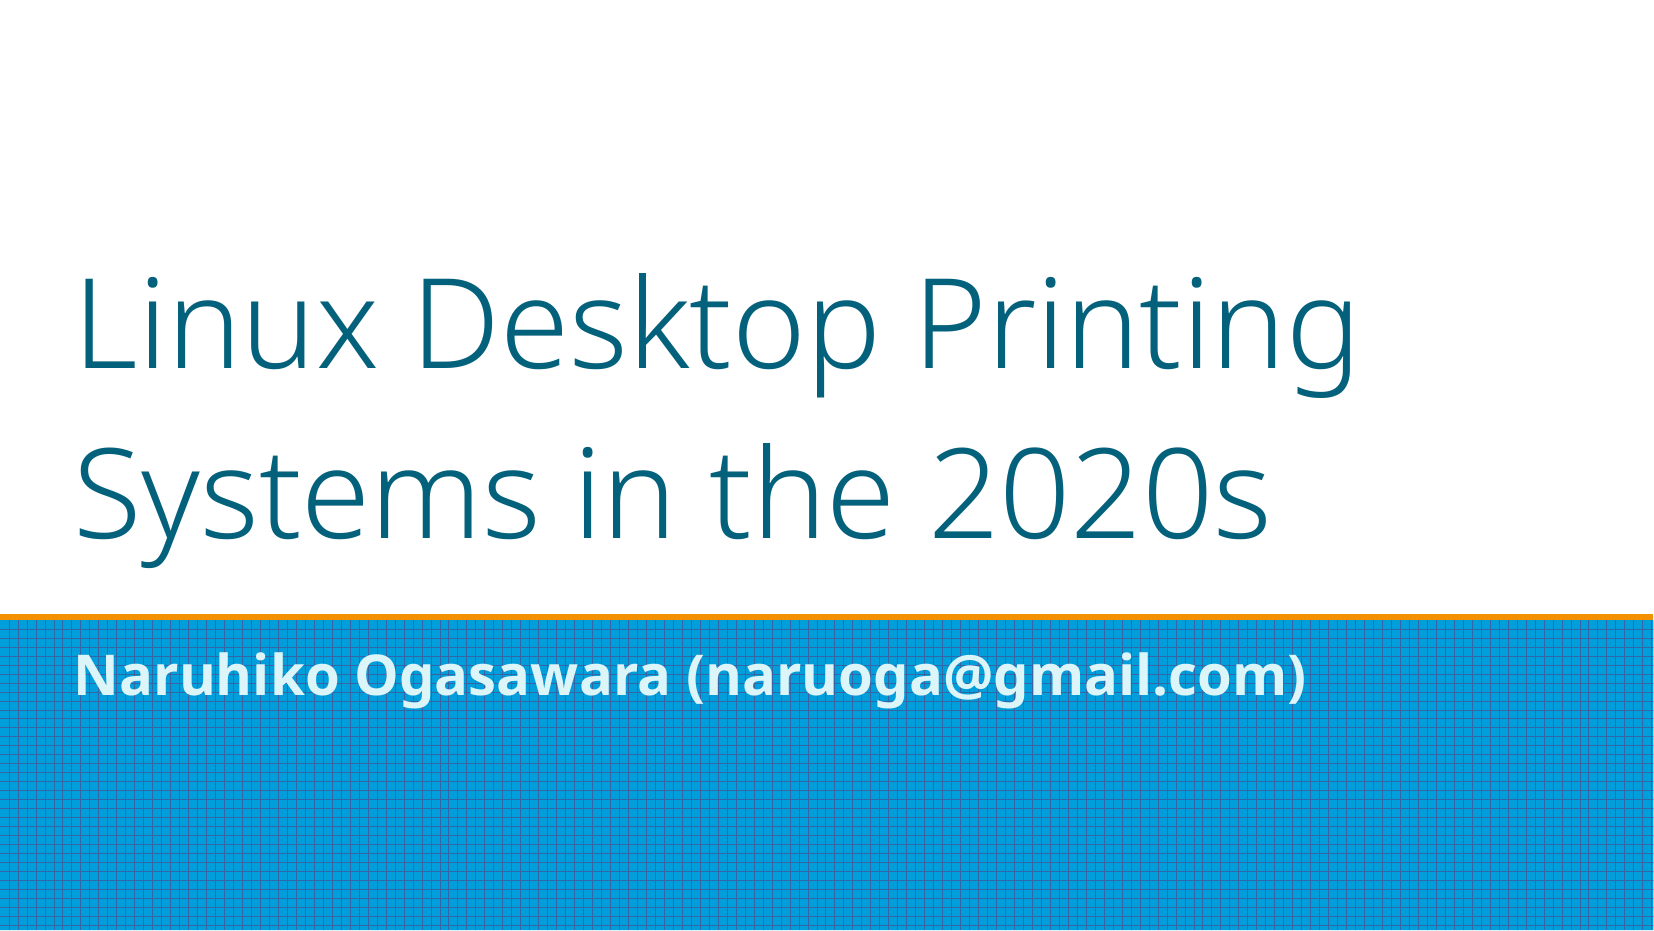

# Linux Desktop Printing Systems in the 2020s
Naruhiko Ogasawara (naruoga@gmail.com)